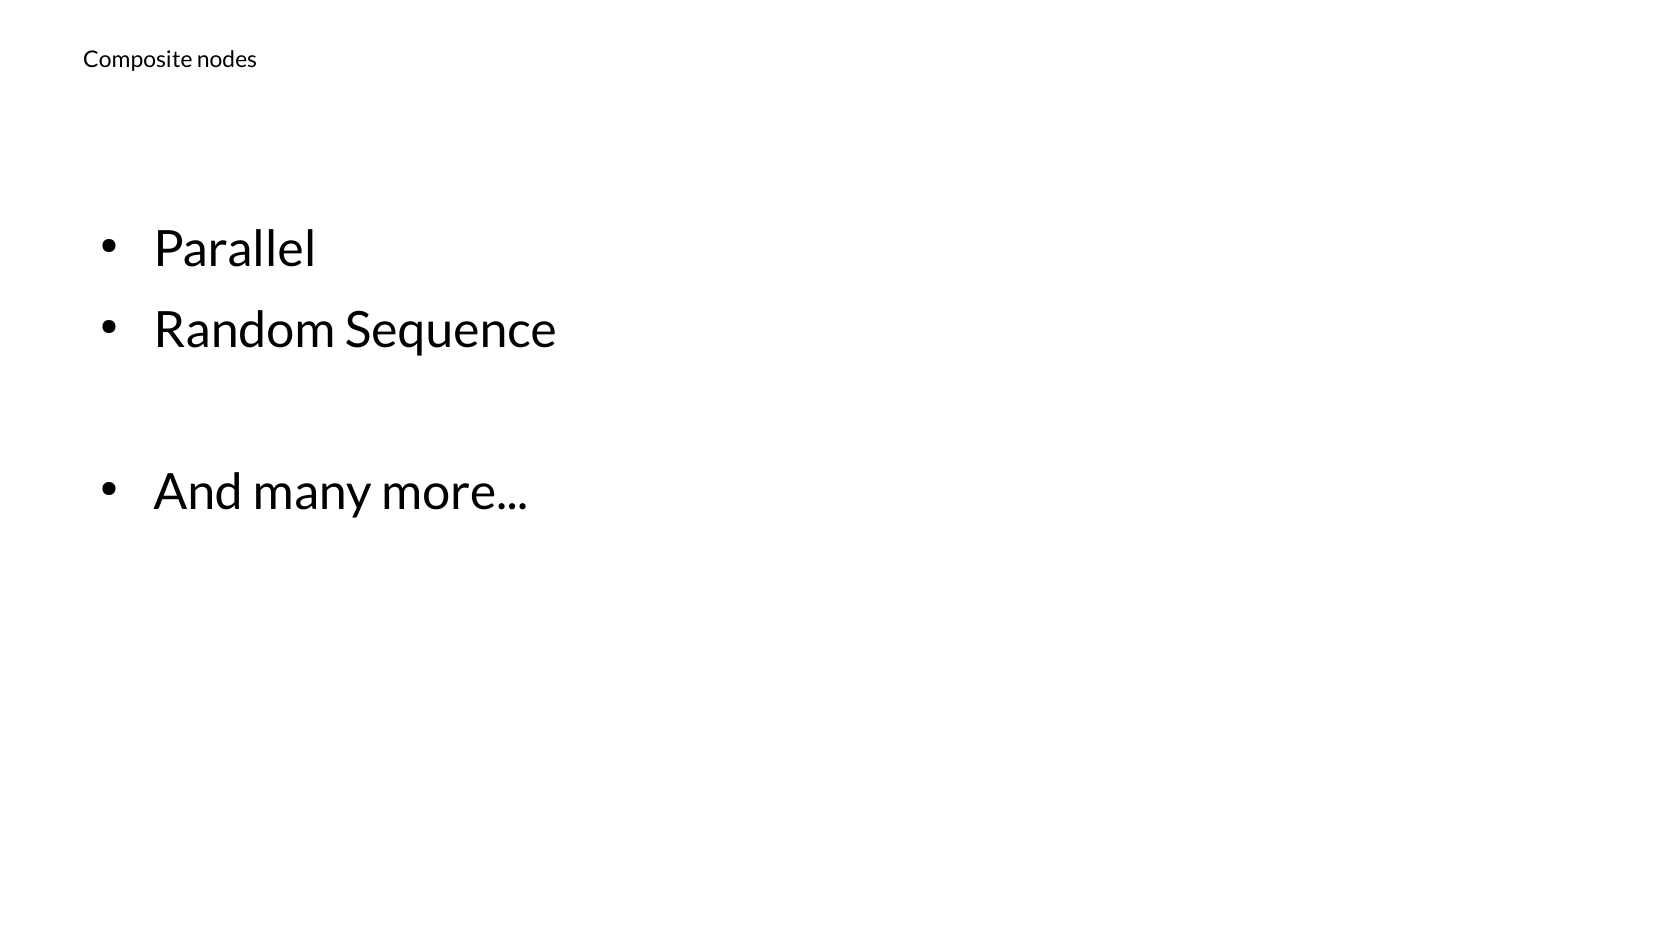

# Composite nodes
Parallel
Random Sequence
And many more...